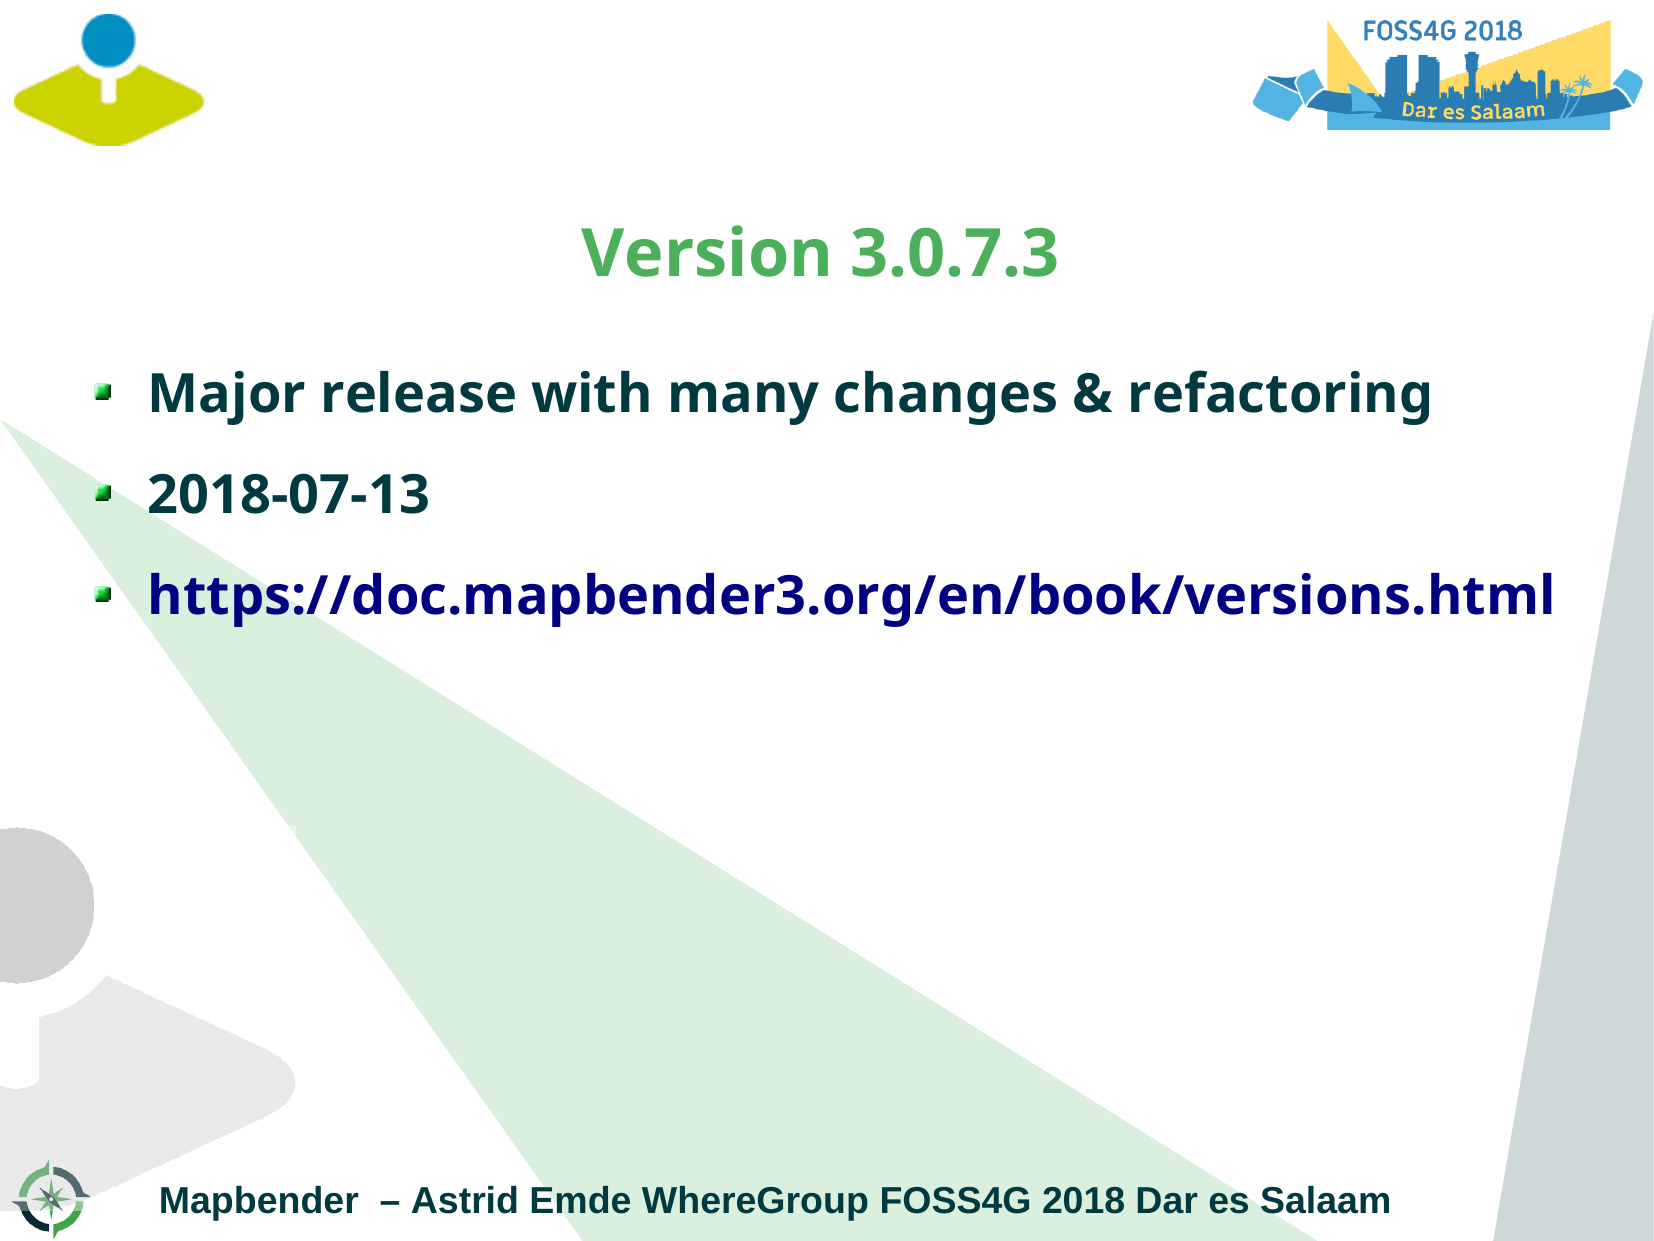

# Version 3.0.7.3
Major release with many changes & refactoring
2018-07-13
https://doc.mapbender3.org/en/book/versions.html